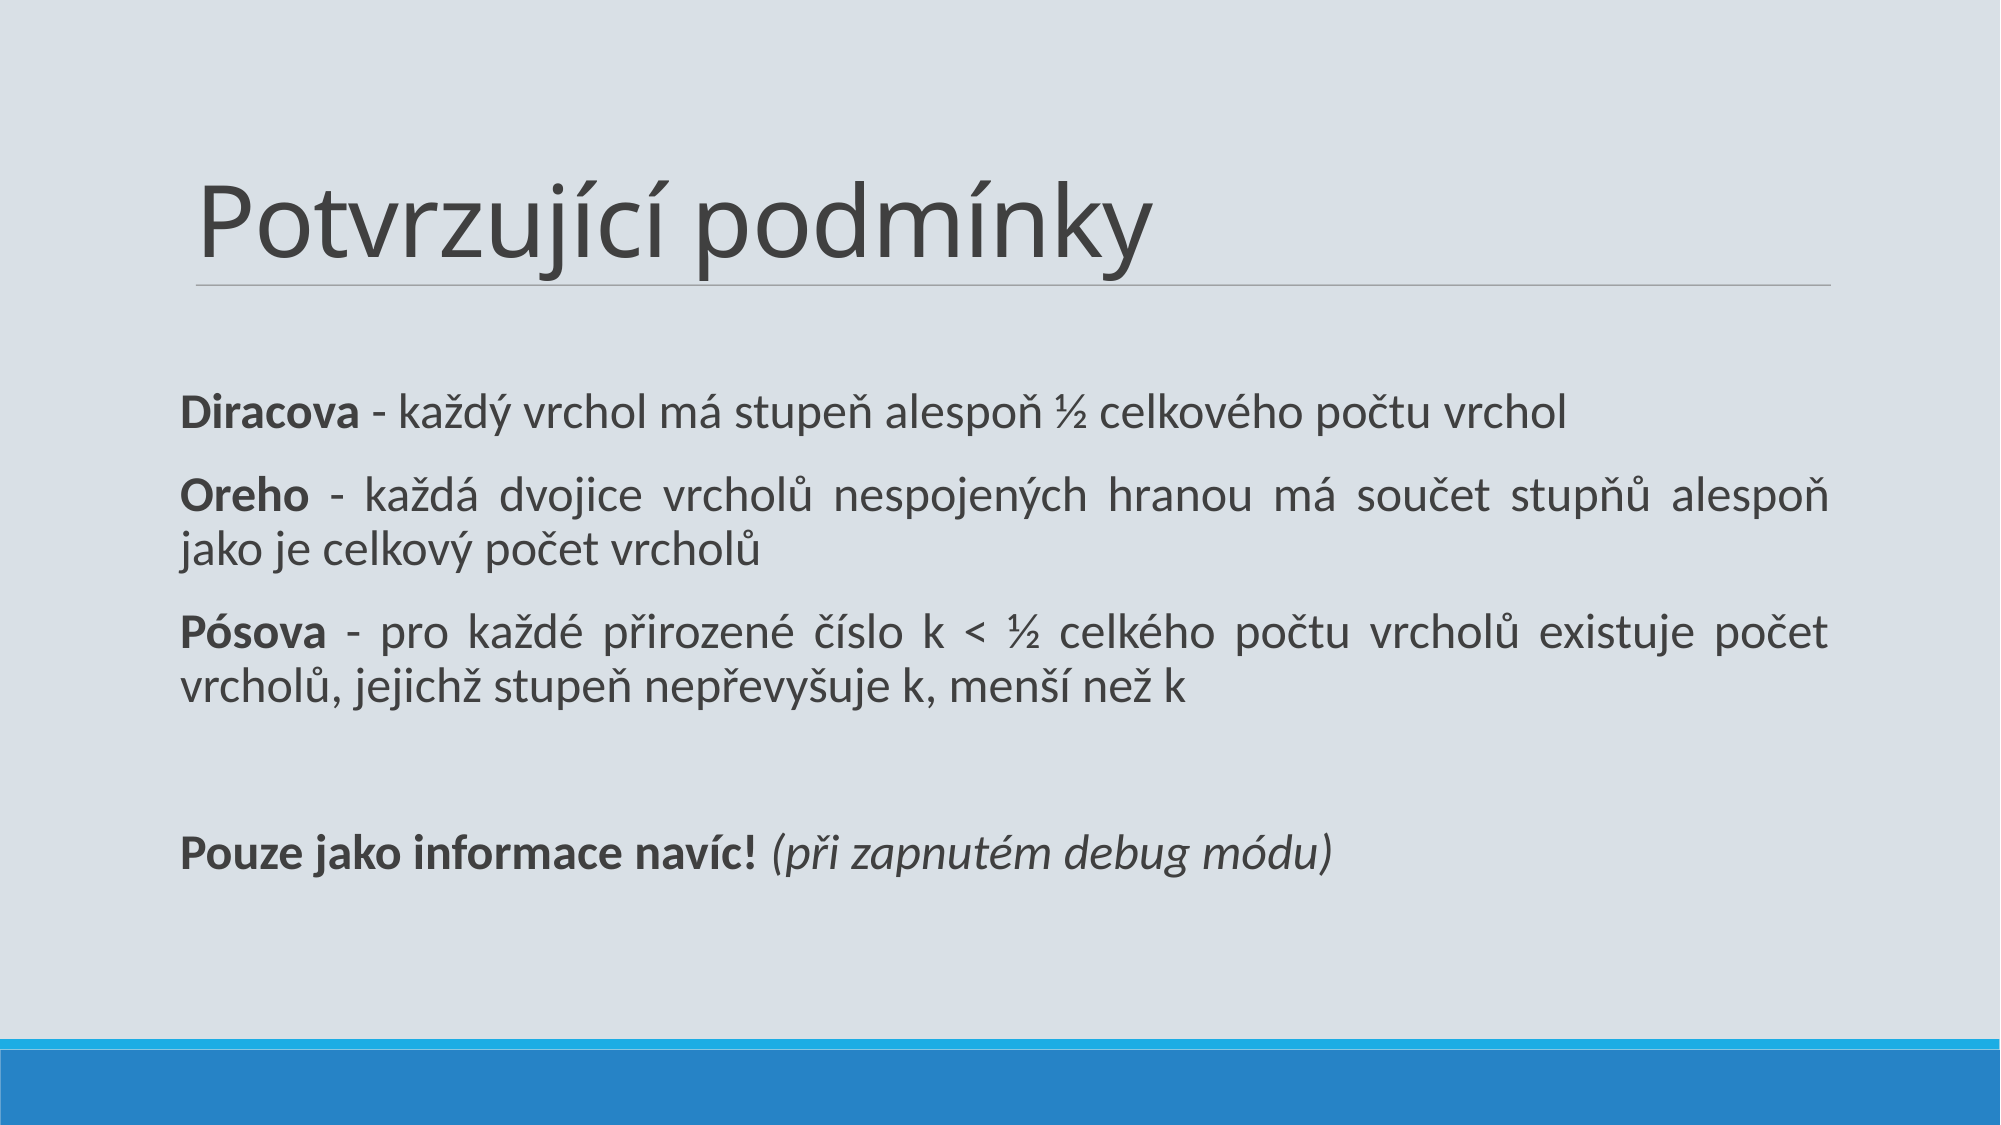

# Potvrzující podmínky
Diracova - každý vrchol má stupeň alespoň ½ celkového počtu vrchol
Oreho - každá dvojice vrcholů nespojených hranou má součet stupňů alespoň jako je celkový počet vrcholů
Pósova - pro každé přirozené číslo k < ½ celkého počtu vrcholů existuje počet vrcholů, jejichž stupeň nepřevyšuje k, menší než k
Pouze jako informace navíc! (při zapnutém debug módu)